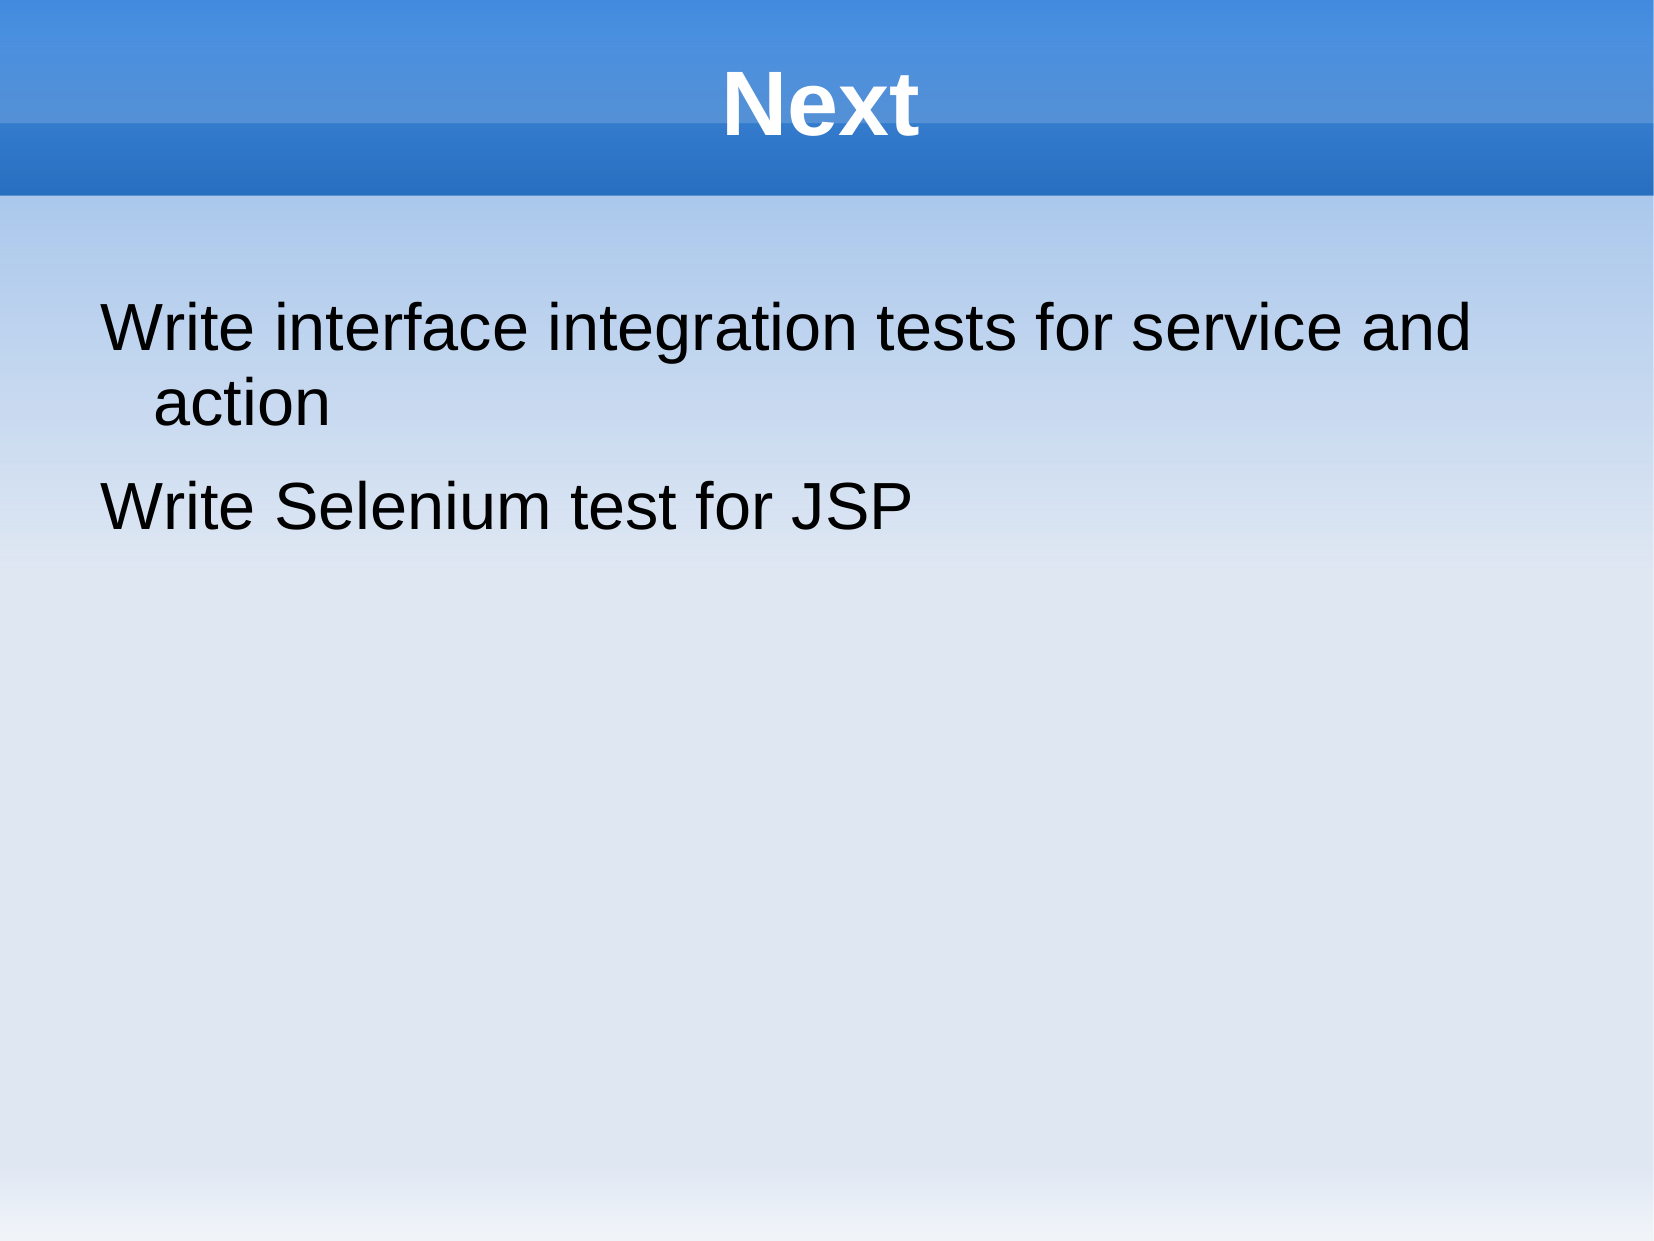

# Next
Write interface integration tests for service and action
Write Selenium test for JSP